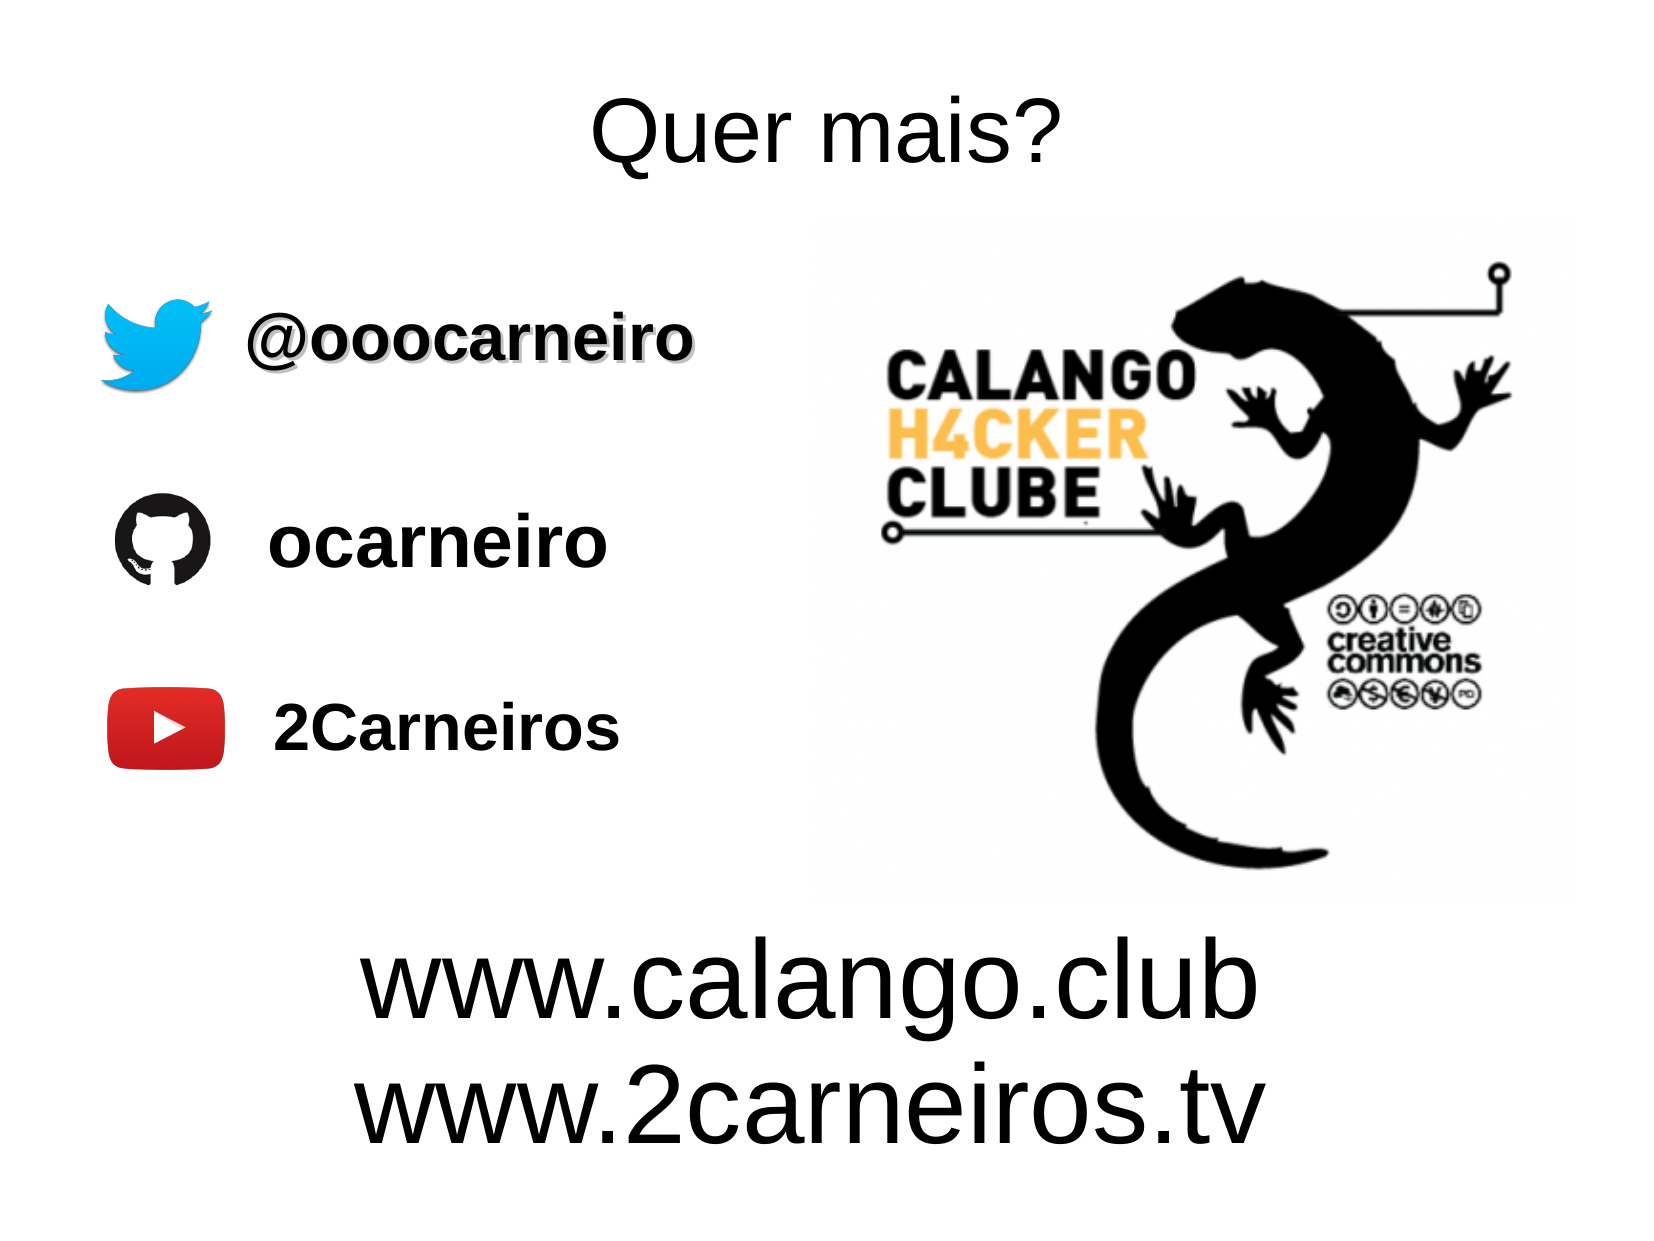

# Quer mais?
@ooocarneiro
ocarneiro
2Carneiros
www.calango.club
www.2carneiros.tv